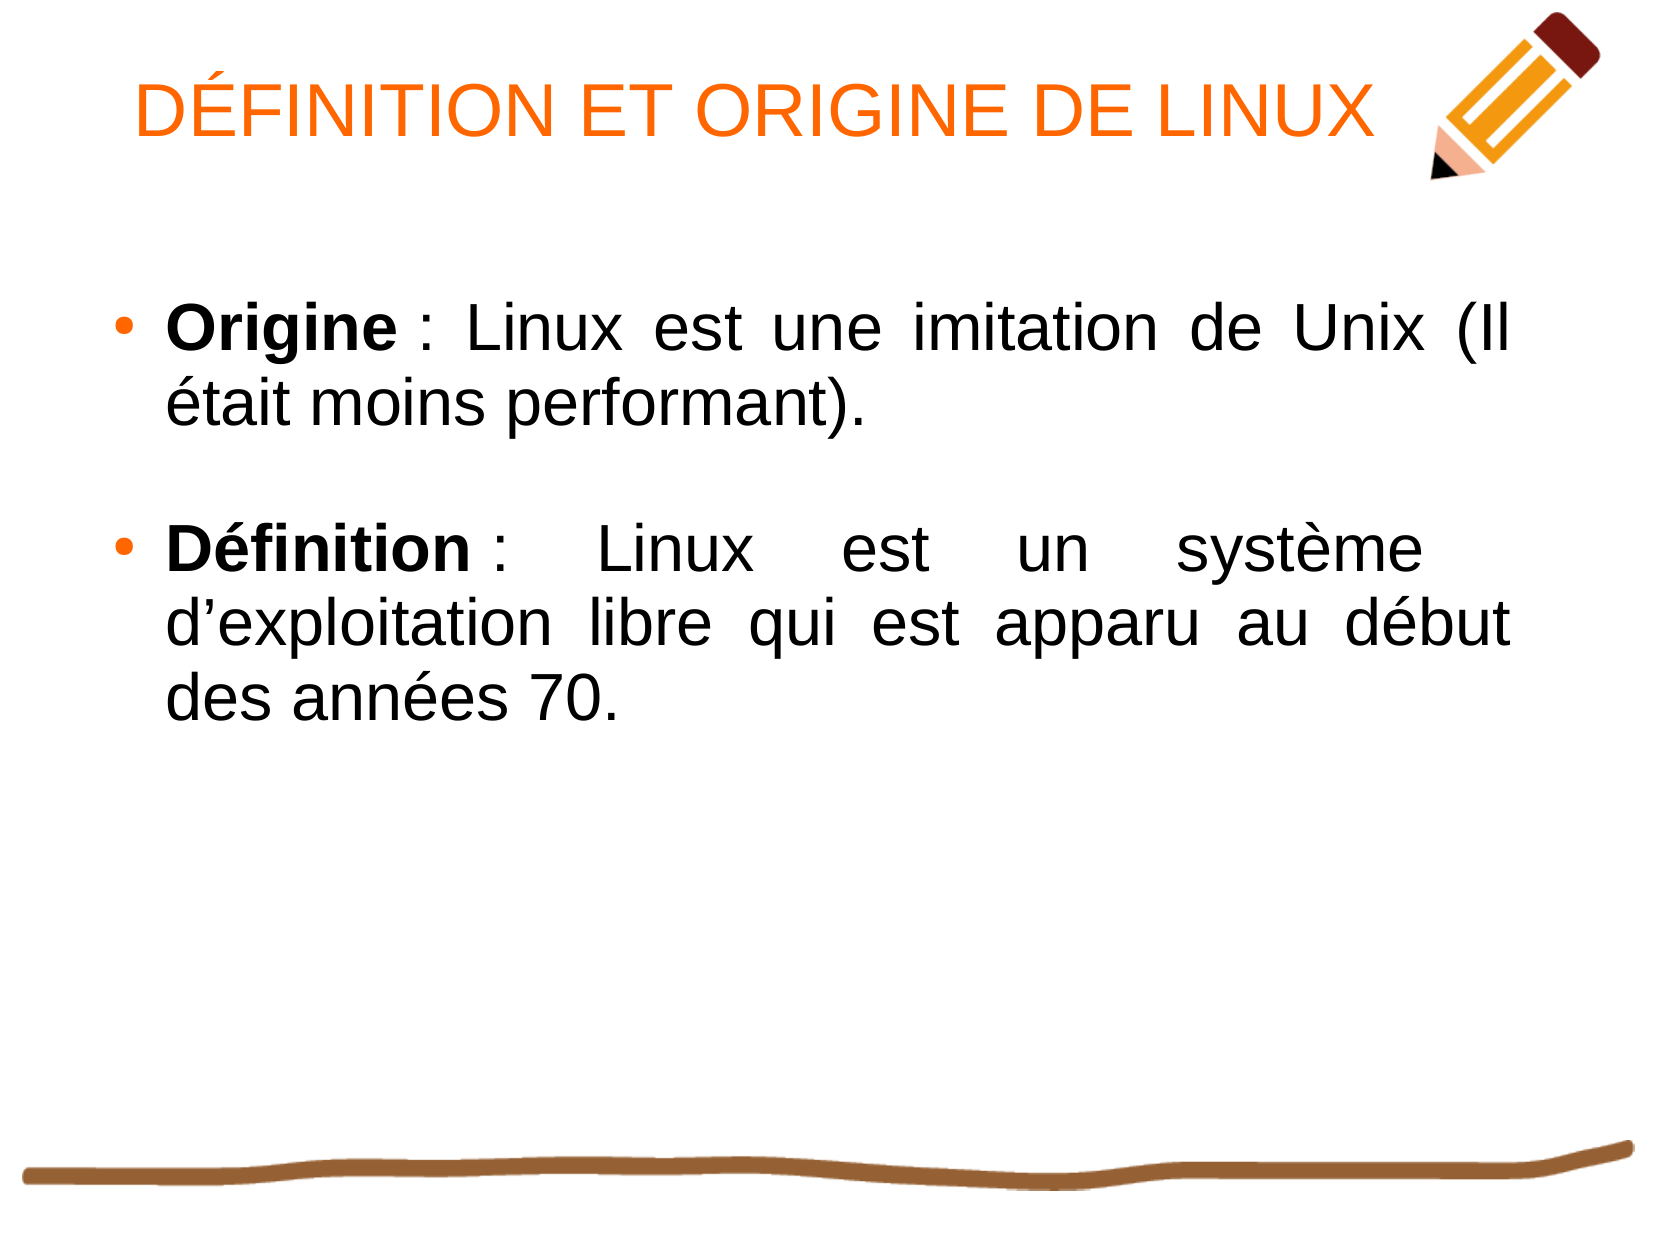

# DÉFINITION ET ORIGINE DE LINUX
Origine : Linux est une imitation de Unix (Il était moins performant).
Définition : Linux est un système d’exploitation libre qui est apparu au début des années 70.